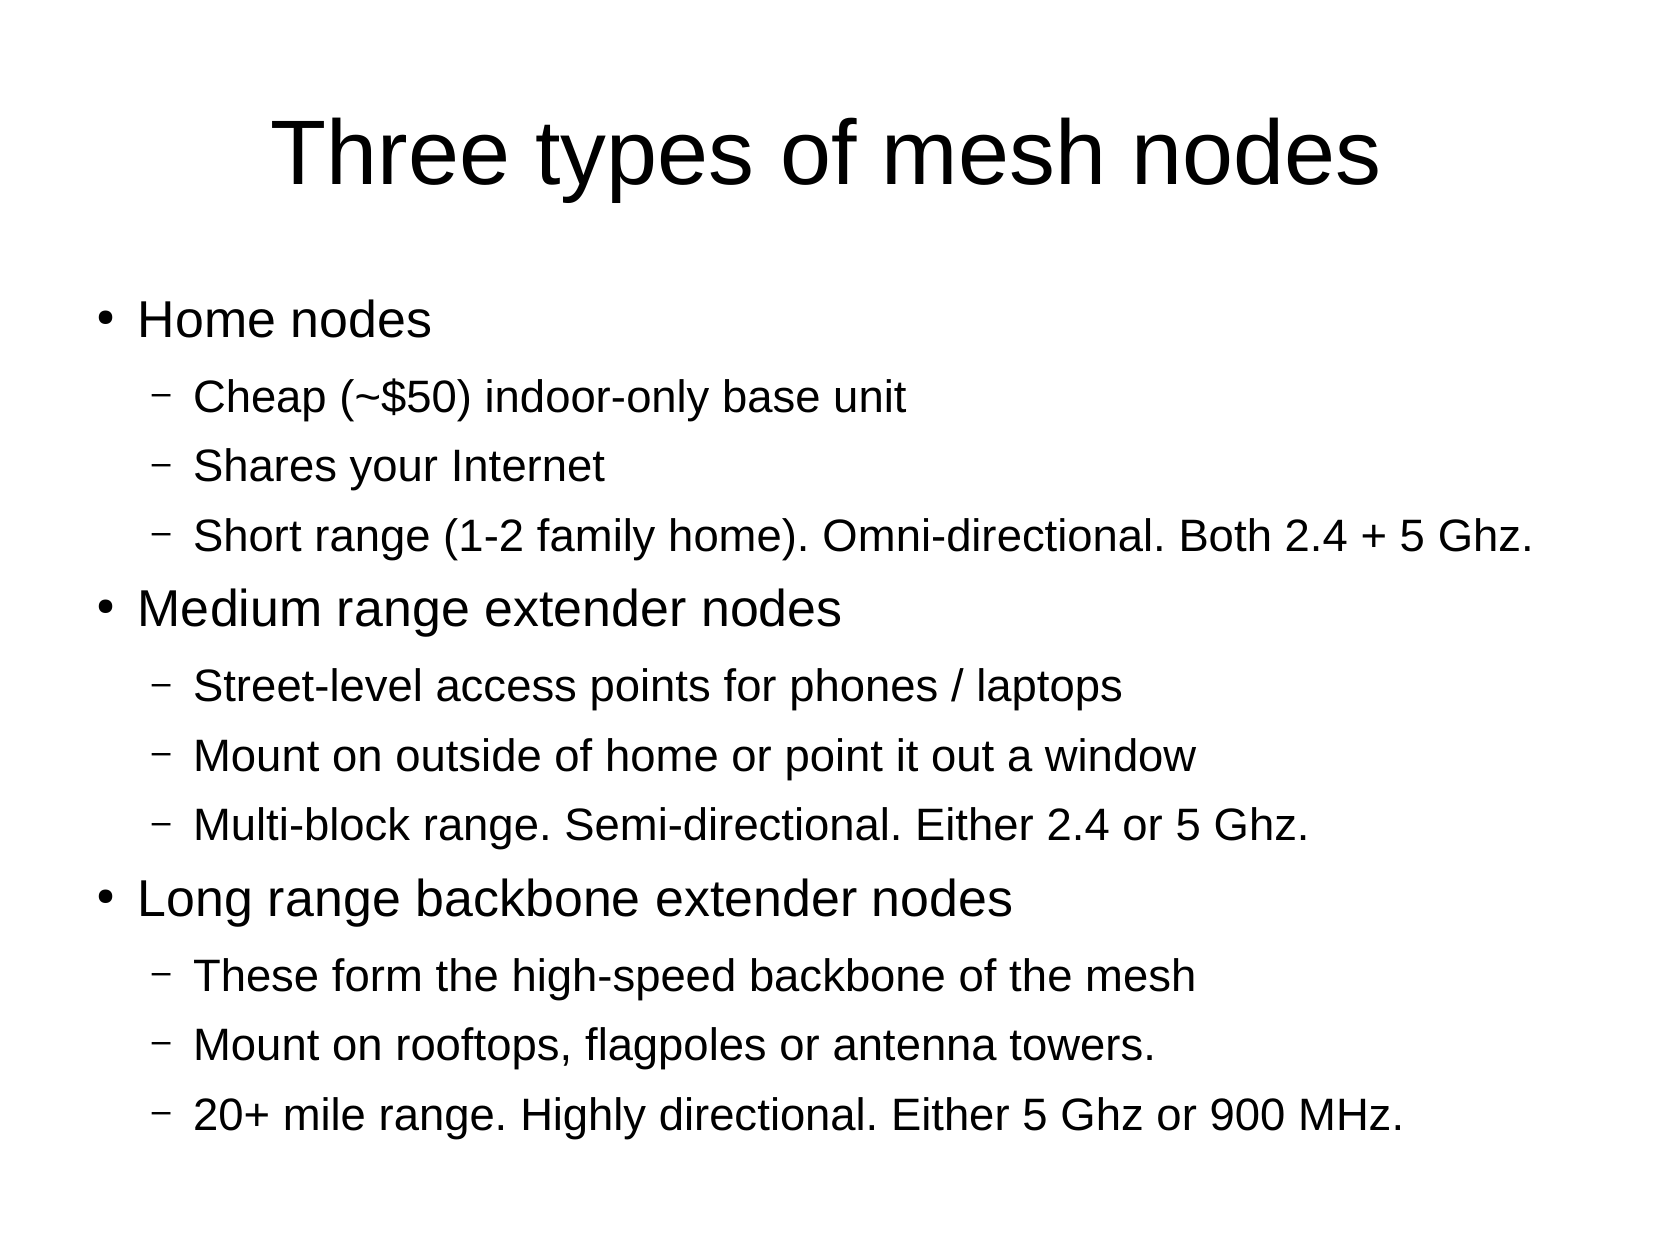

# Three types of mesh nodes
Home nodes
Cheap (~$50) indoor-only base unit
Shares your Internet
Short range (1-2 family home). Omni-directional. Both 2.4 + 5 Ghz.
Medium range extender nodes
Street-level access points for phones / laptops
Mount on outside of home or point it out a window
Multi-block range. Semi-directional. Either 2.4 or 5 Ghz.
Long range backbone extender nodes
These form the high-speed backbone of the mesh
Mount on rooftops, flagpoles or antenna towers.
20+ mile range. Highly directional. Either 5 Ghz or 900 MHz.